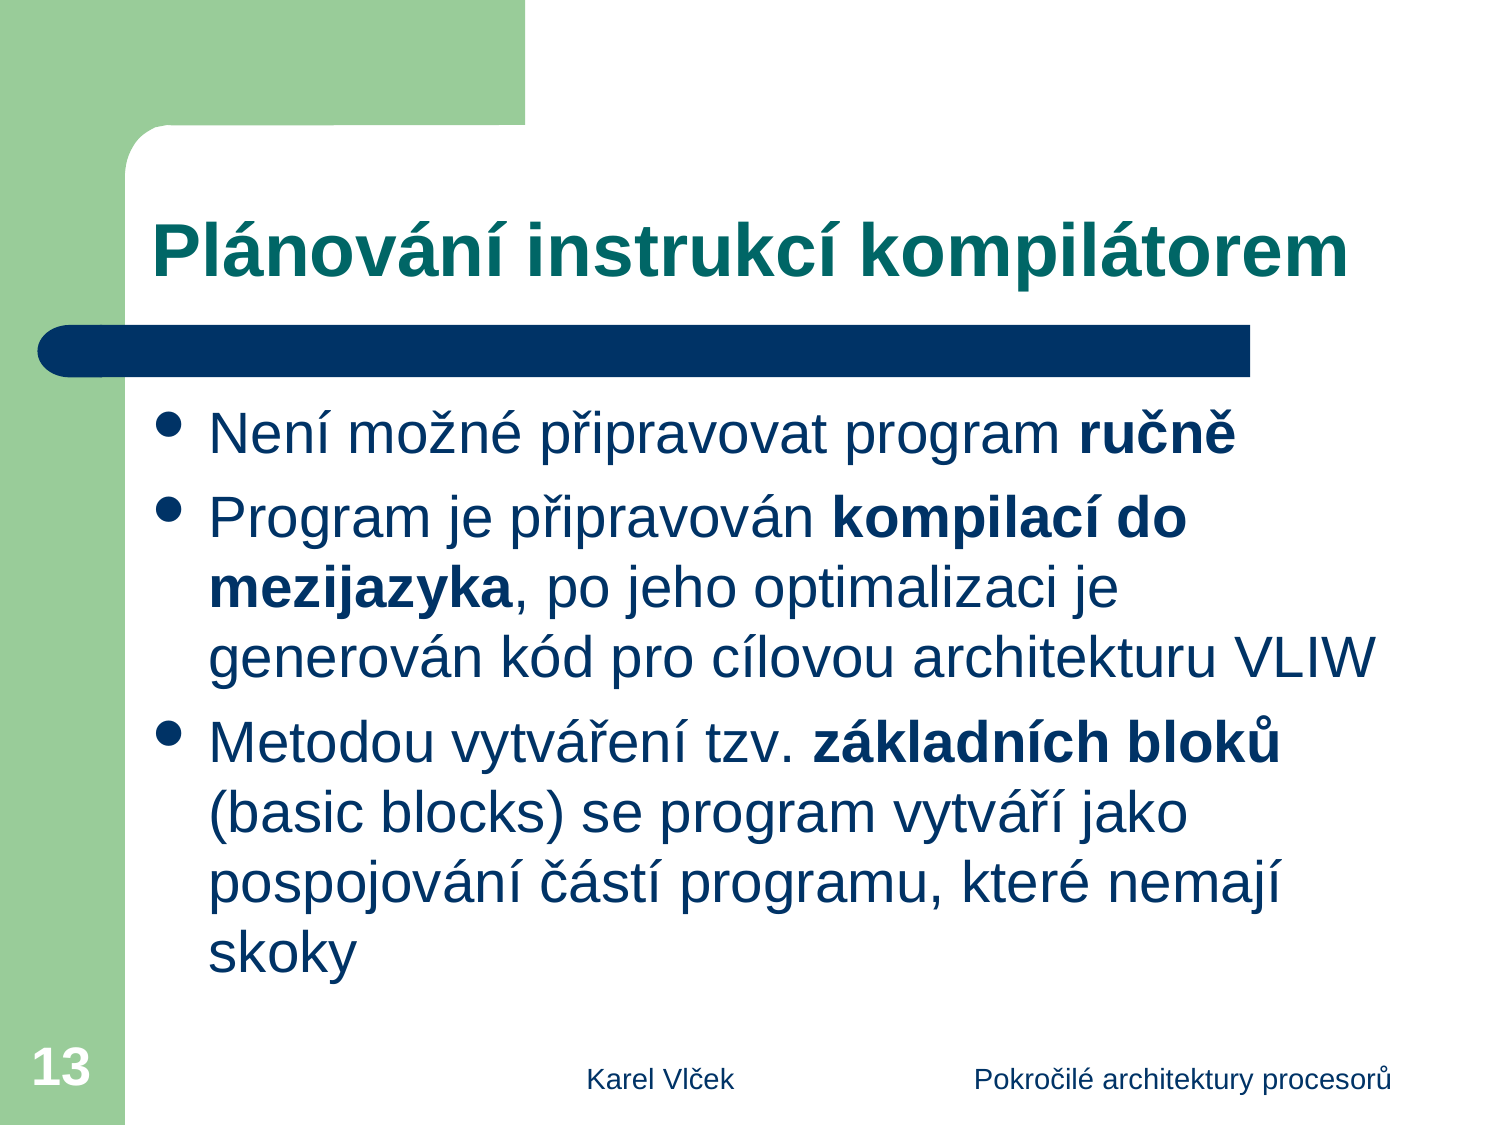

# Plánování instrukcí kompilátorem
Není možné připravovat program ručně
Program je připravován kompilací do mezijazyka, po jeho optimalizaci je generován kód pro cílovou architekturu VLIW
Metodou vytváření tzv. základních bloků (basic blocks) se program vytváří jako pospojování částí programu, které nemají skoky
13
Karel Vlček
Pokročilé architektury procesorů